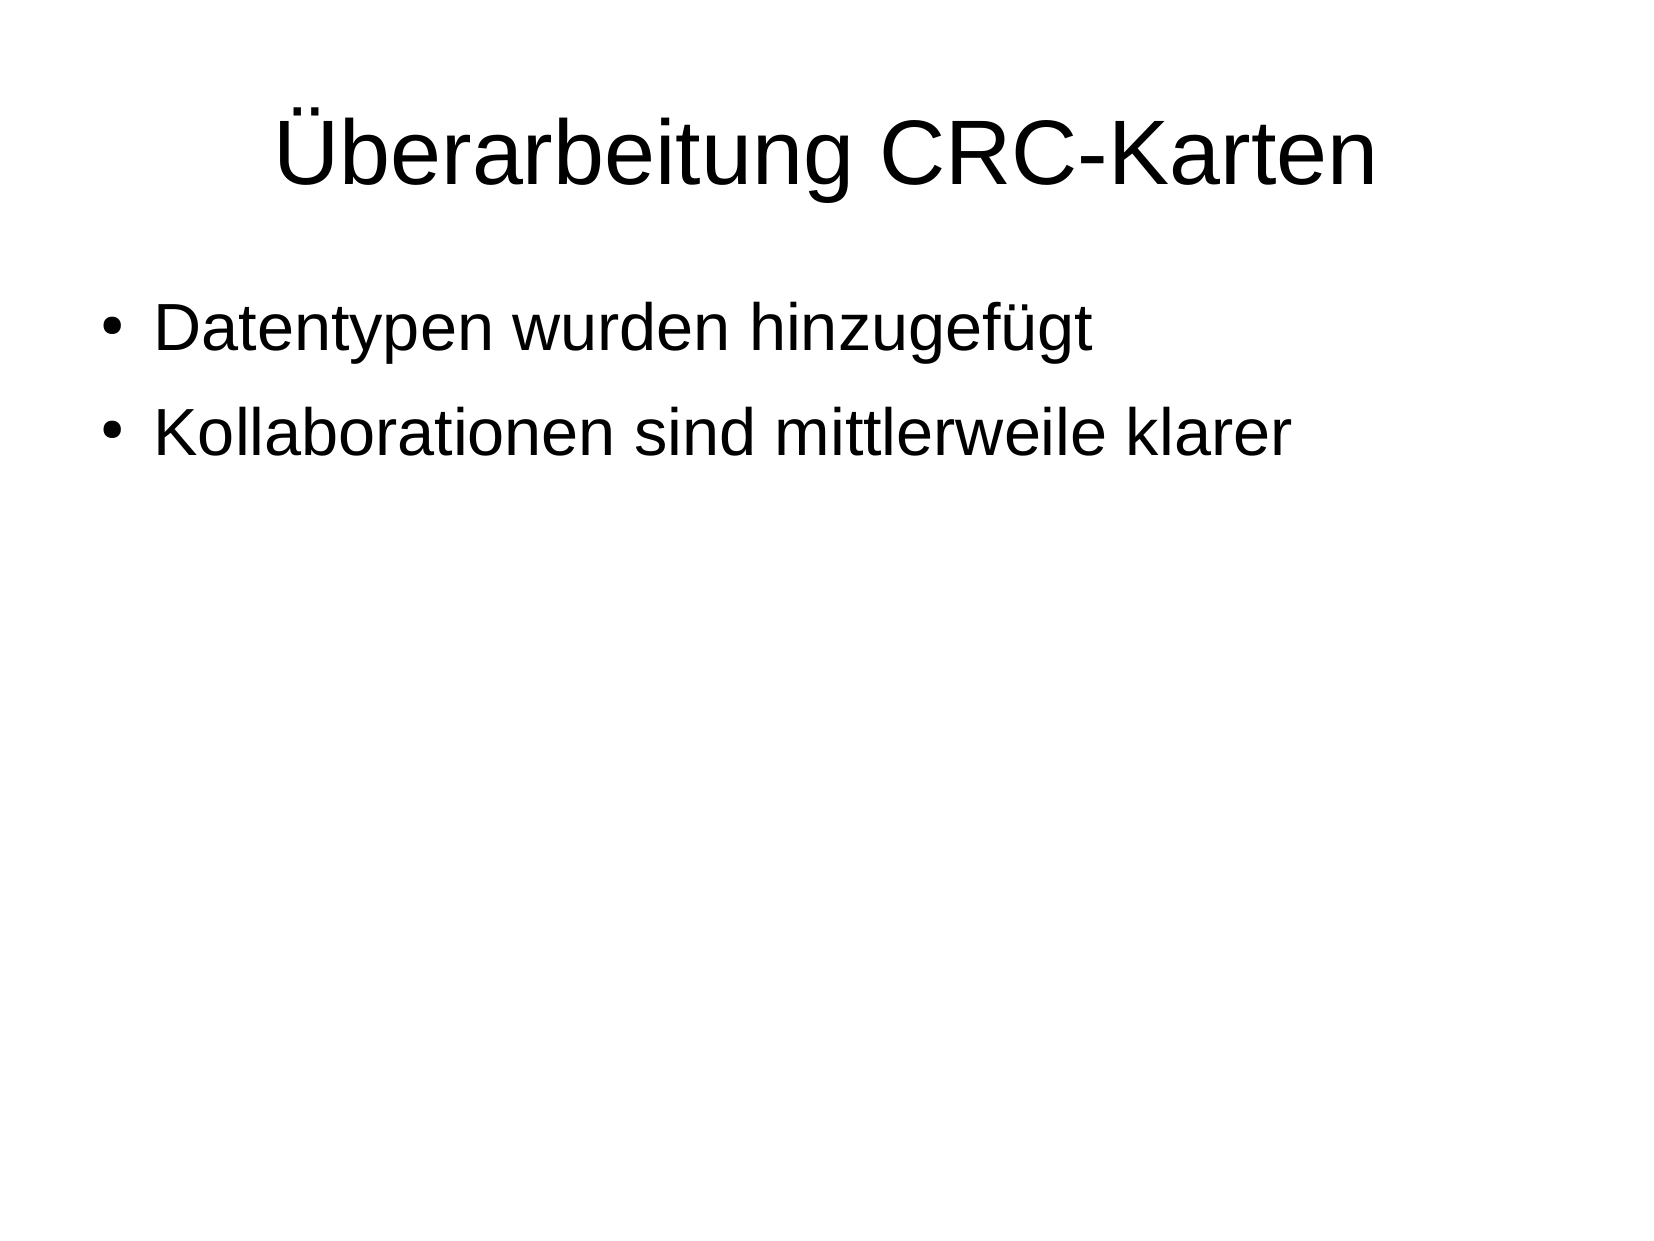

# Überarbeitung CRC-Karten
Datentypen wurden hinzugefügt
Kollaborationen sind mittlerweile klarer